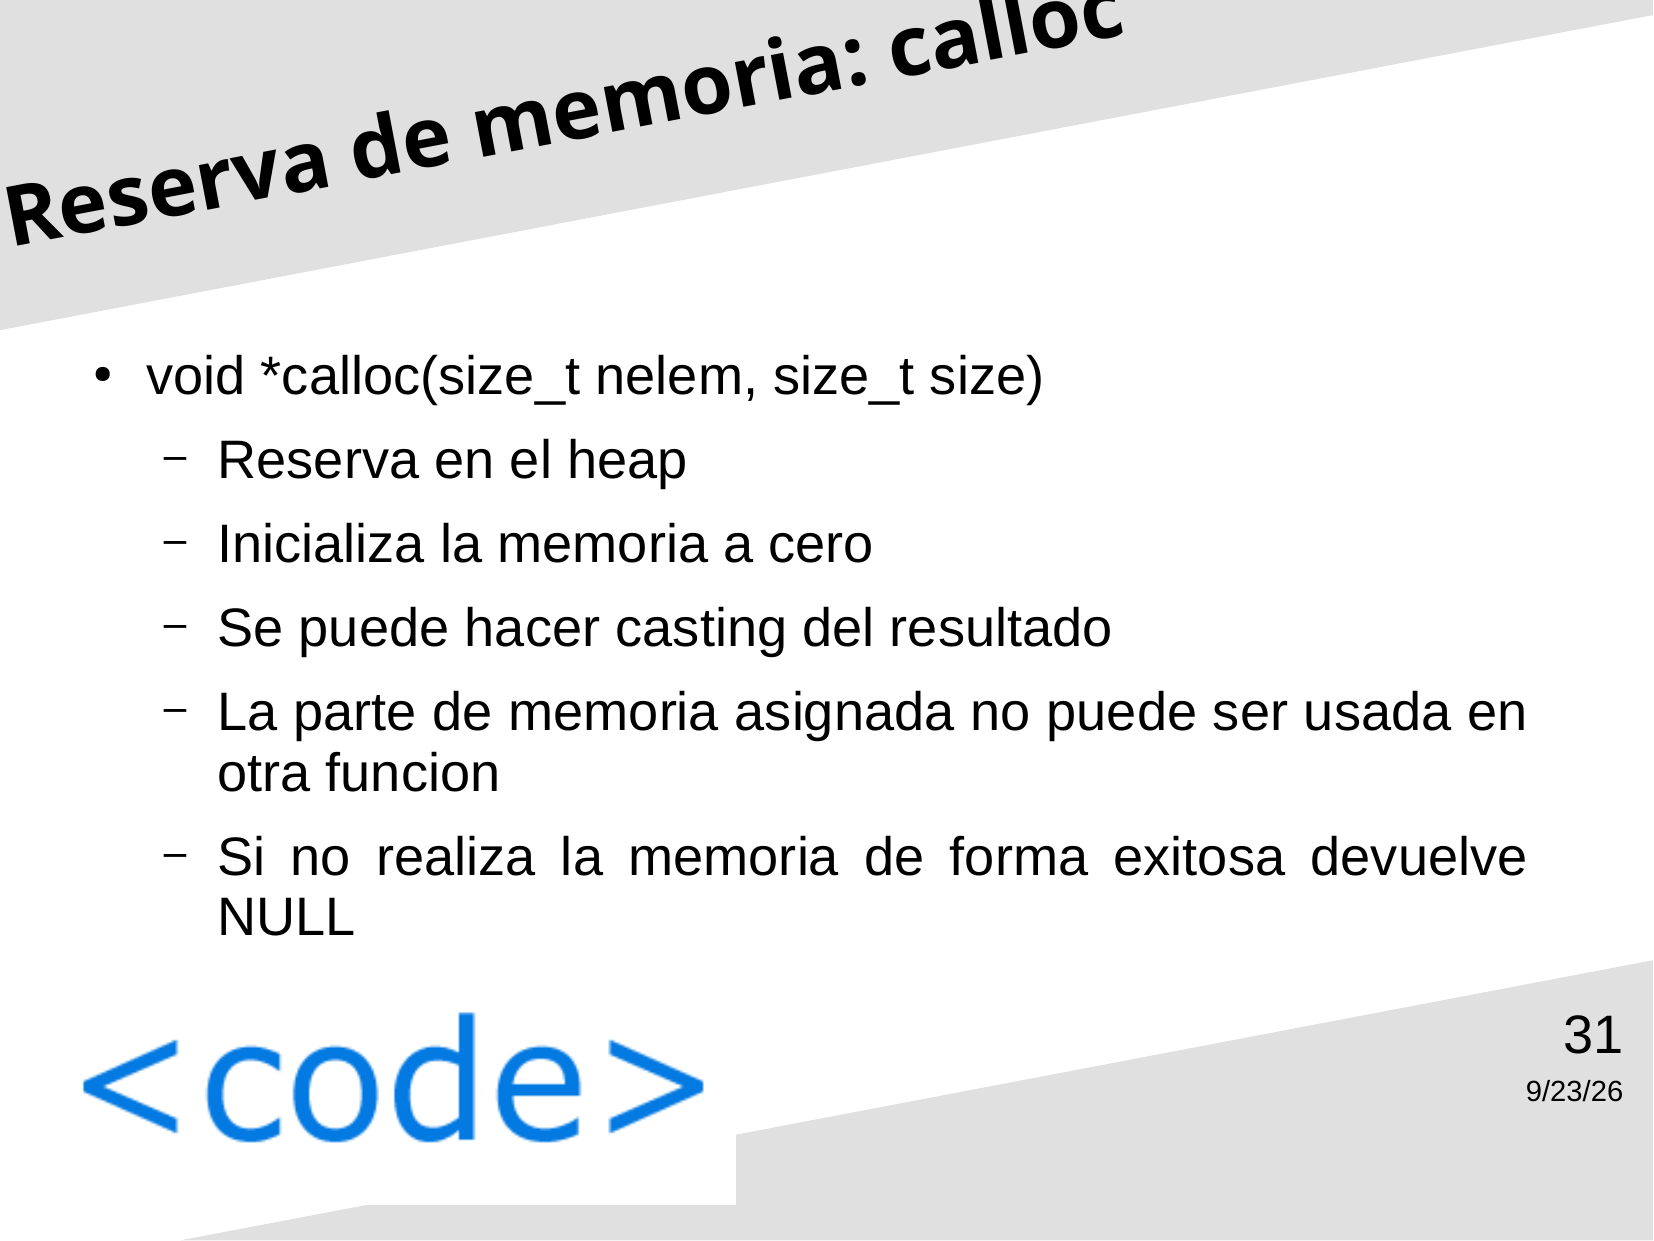

# Reserva de memoria: calloc
void *calloc(size_t nelem, size_t size)
Reserva en el heap
Inicializa la memoria a cero
Se puede hacer casting del resultado
La parte de memoria asignada no puede ser usada en otra funcion
Si no realiza la memoria de forma exitosa devuelve NULL
31